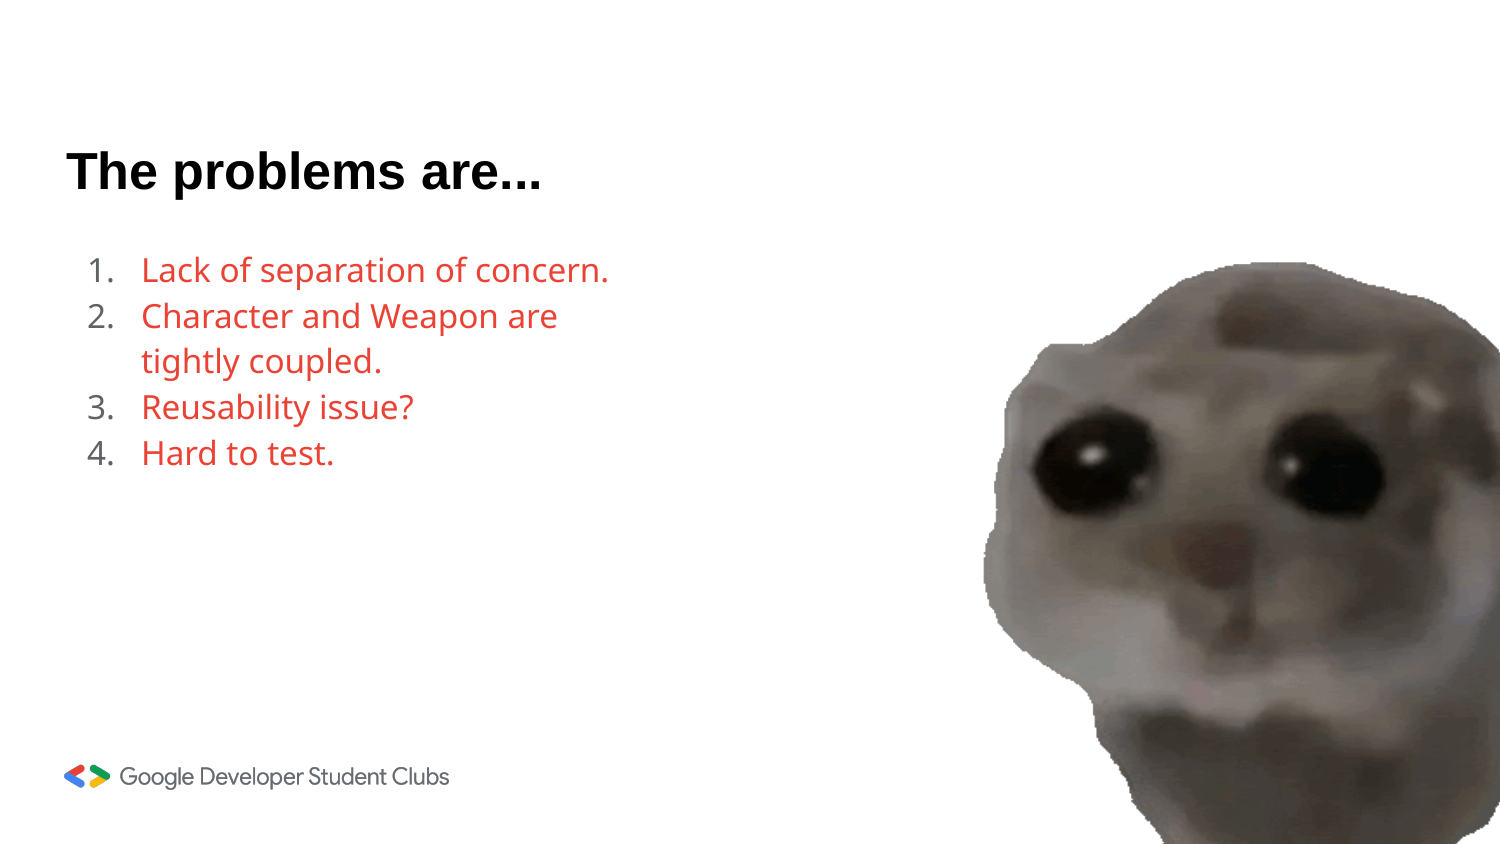

# The problems are...
Lack of separation of concern.
Character and Weapon are tightly coupled.
Reusability issue?
Hard to test.